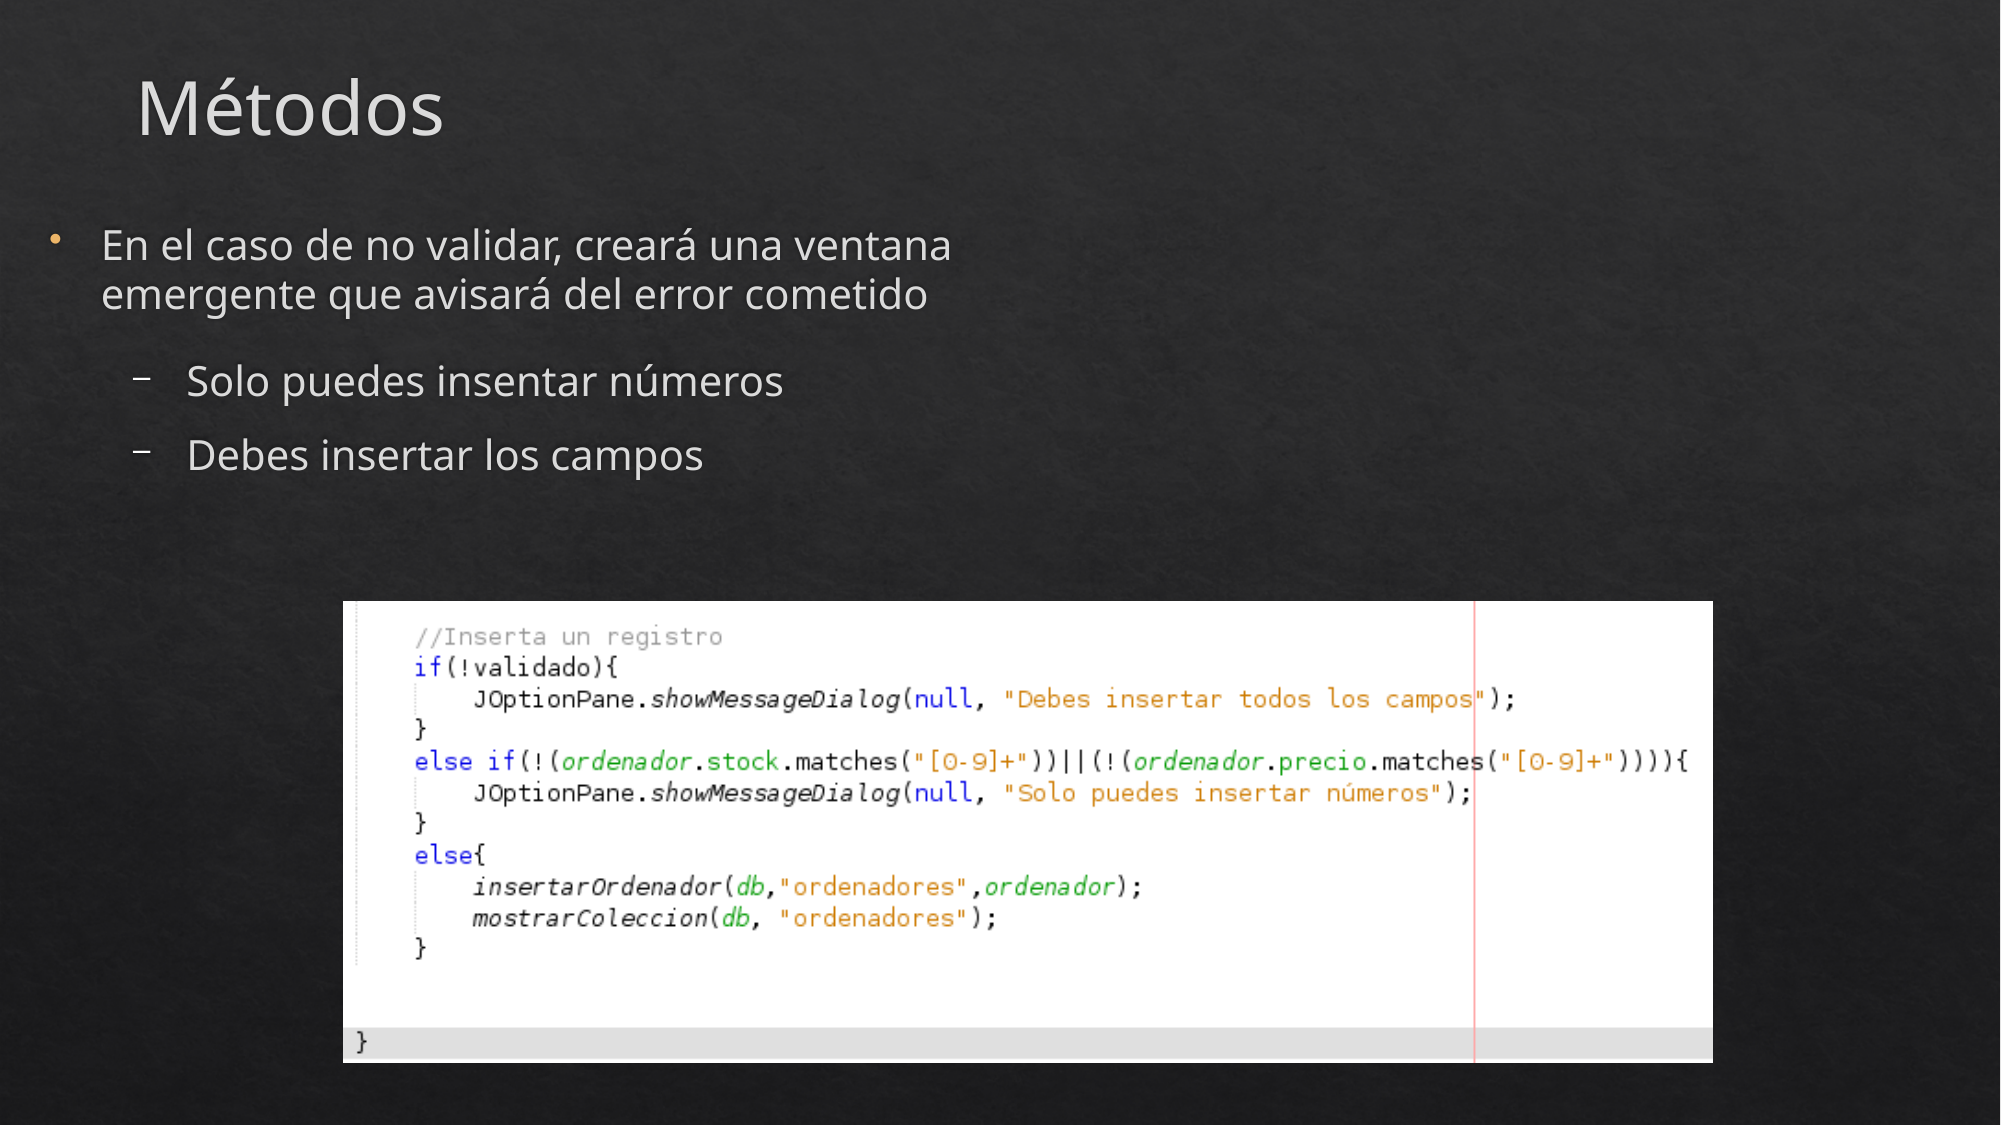

# Métodos
En el caso de no validar, creará una ventana emergente que avisará del error cometido
Solo puedes insentar números
Debes insertar los campos